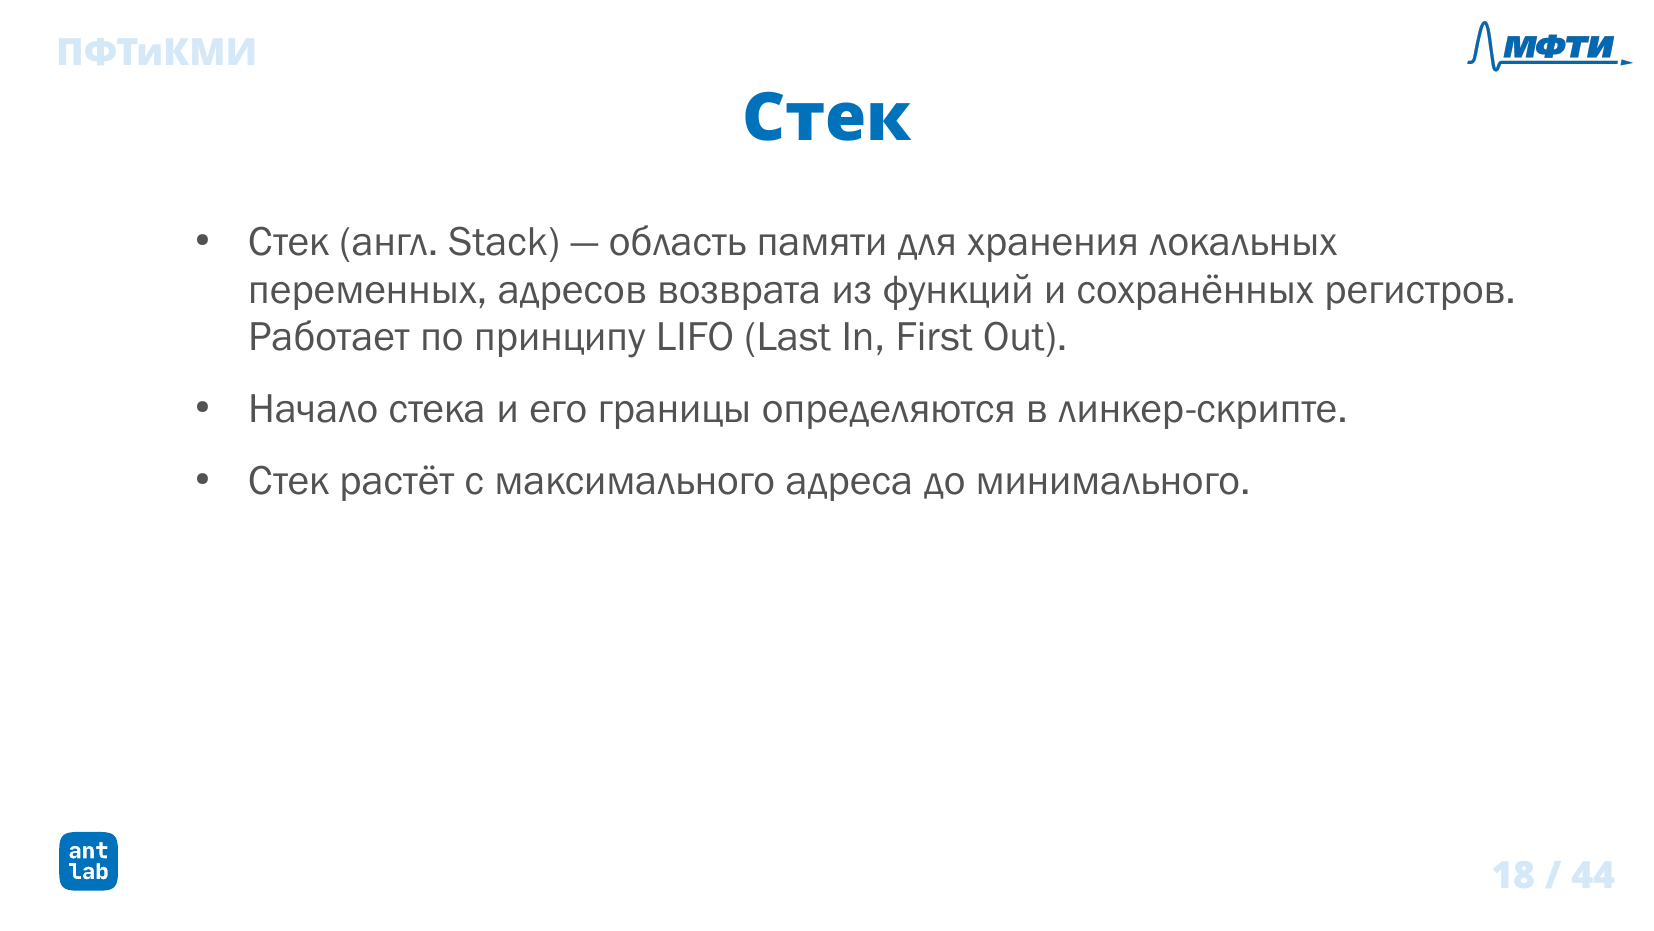

# Стек
Стек (англ. Stack) — область памяти для хранения локальных переменных, адресов возврата из функций и сохранённых регистров. Работает по принципу LIFO (Last In, First Out).
Начало стека и его границы определяются в линкер-скрипте.
Стек растёт с максимального адреса до минимального.